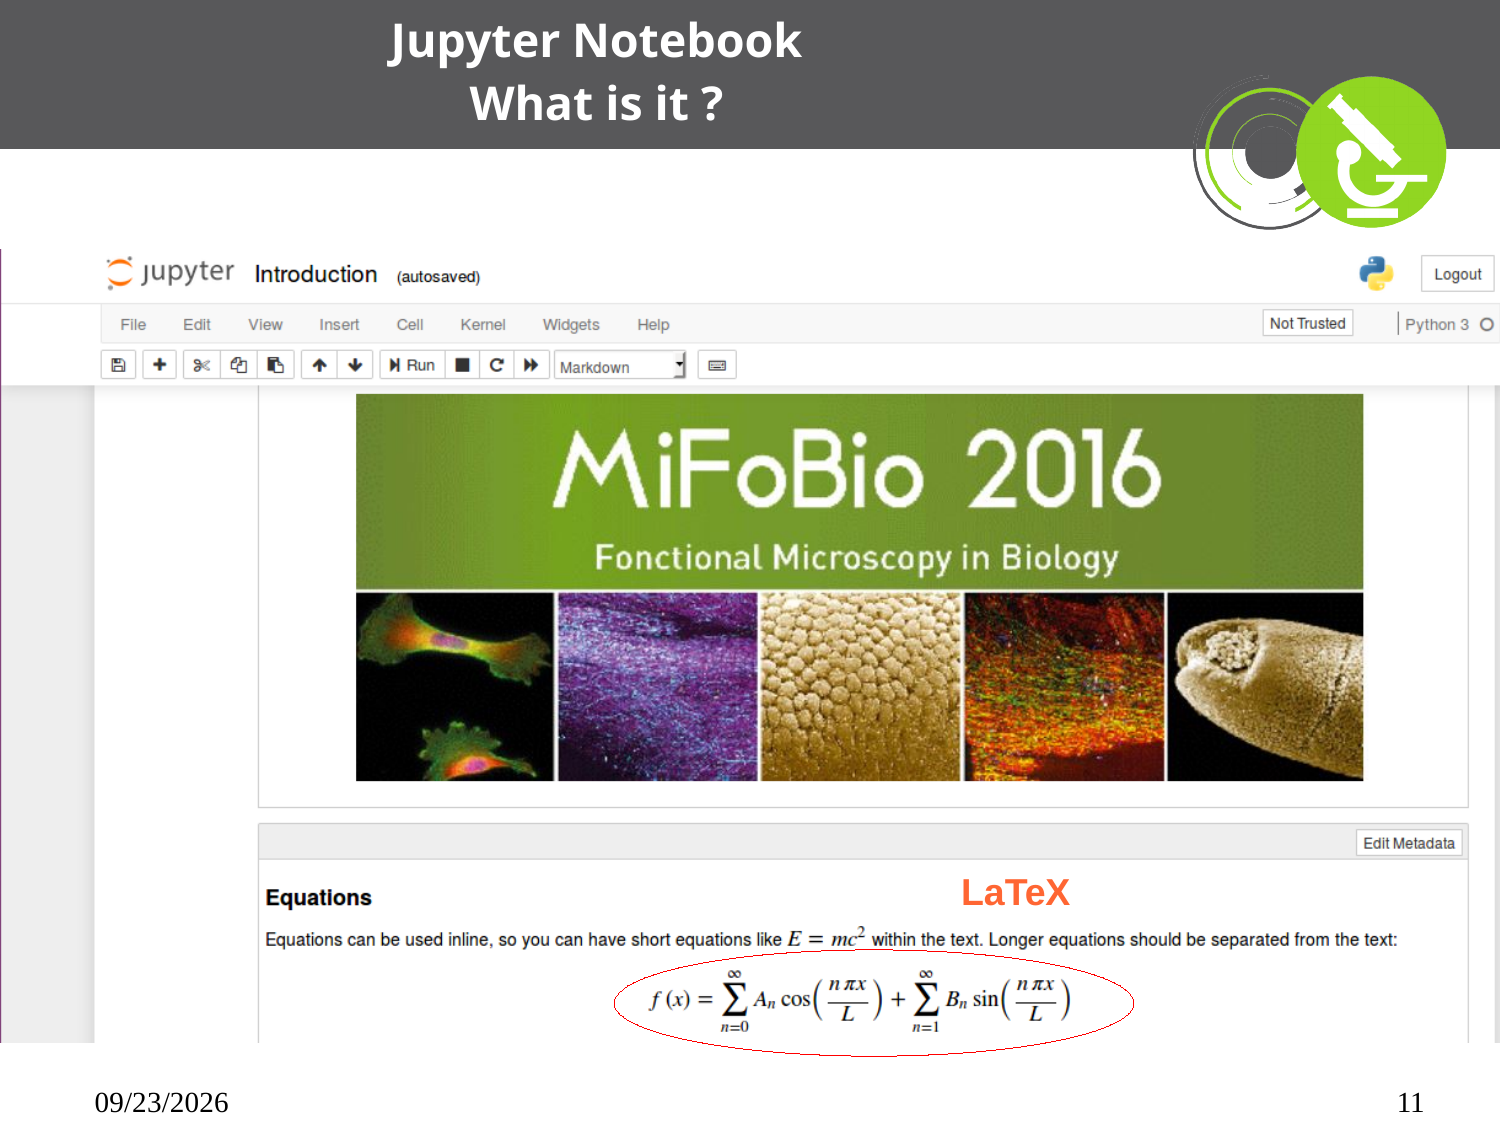

# Jupyter Notebook What is it ?
LaTeX
11